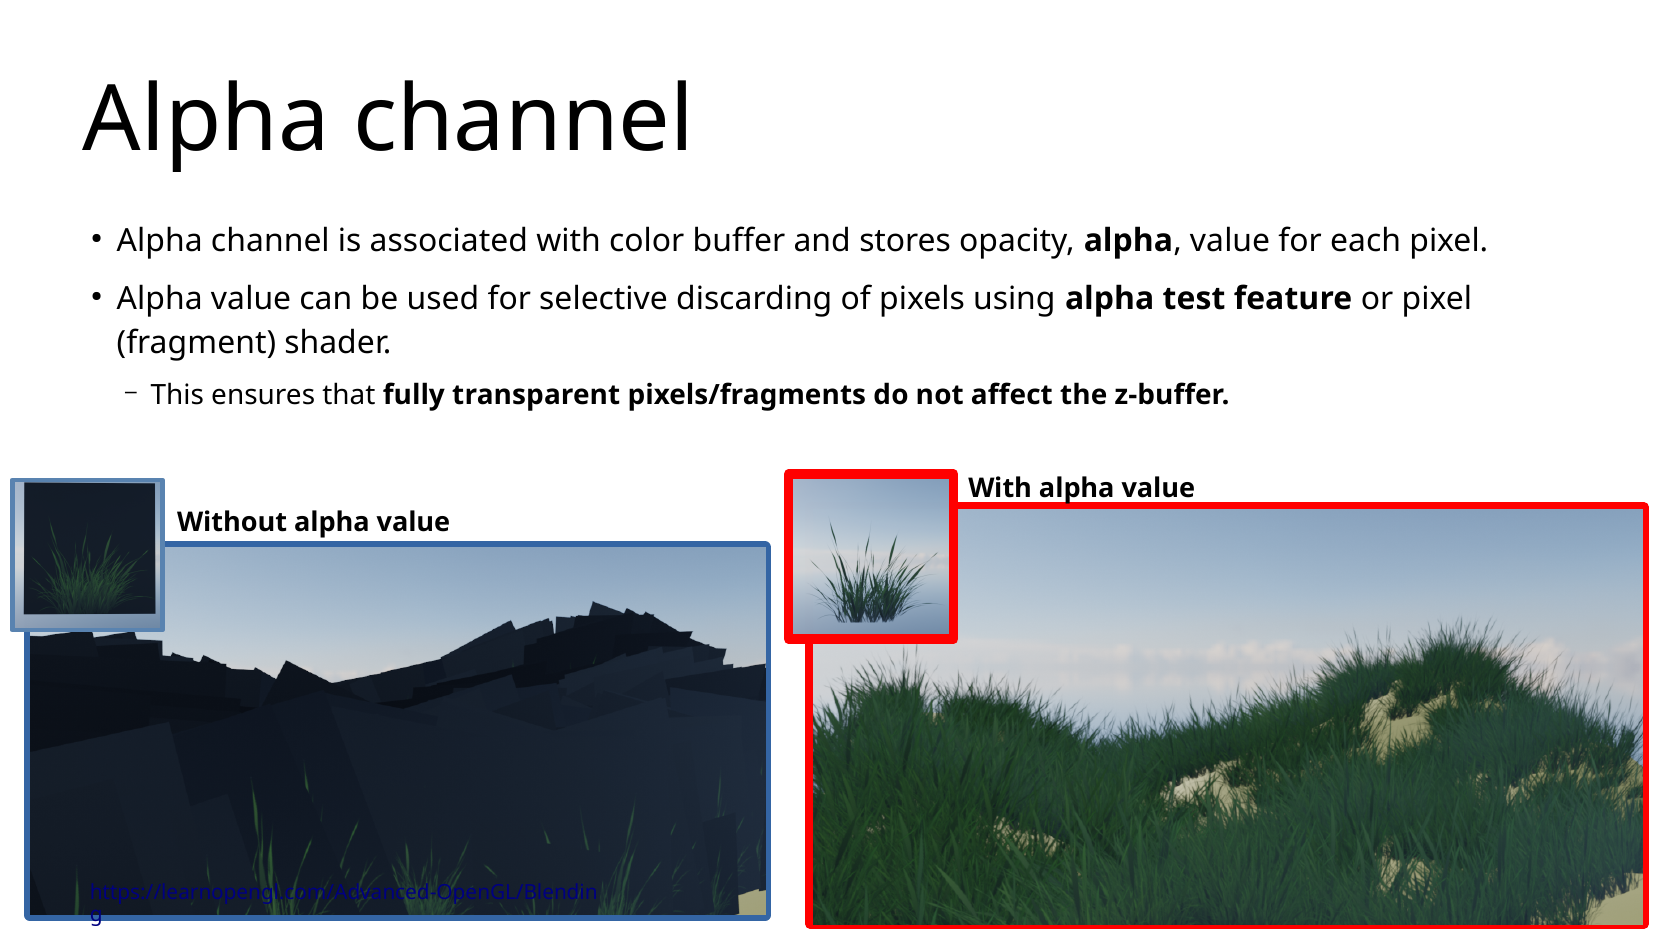

# Alpha channel
Alpha channel is associated with color buffer and stores opacity, alpha, value for each pixel.
Alpha value can be used for selective discarding of pixels using alpha test feature or pixel (fragment) shader.
This ensures that fully transparent pixels/fragments do not affect the z-buffer.
With alpha value
Without alpha value
106
https://learnopengl.com/Advanced-OpenGL/Blending